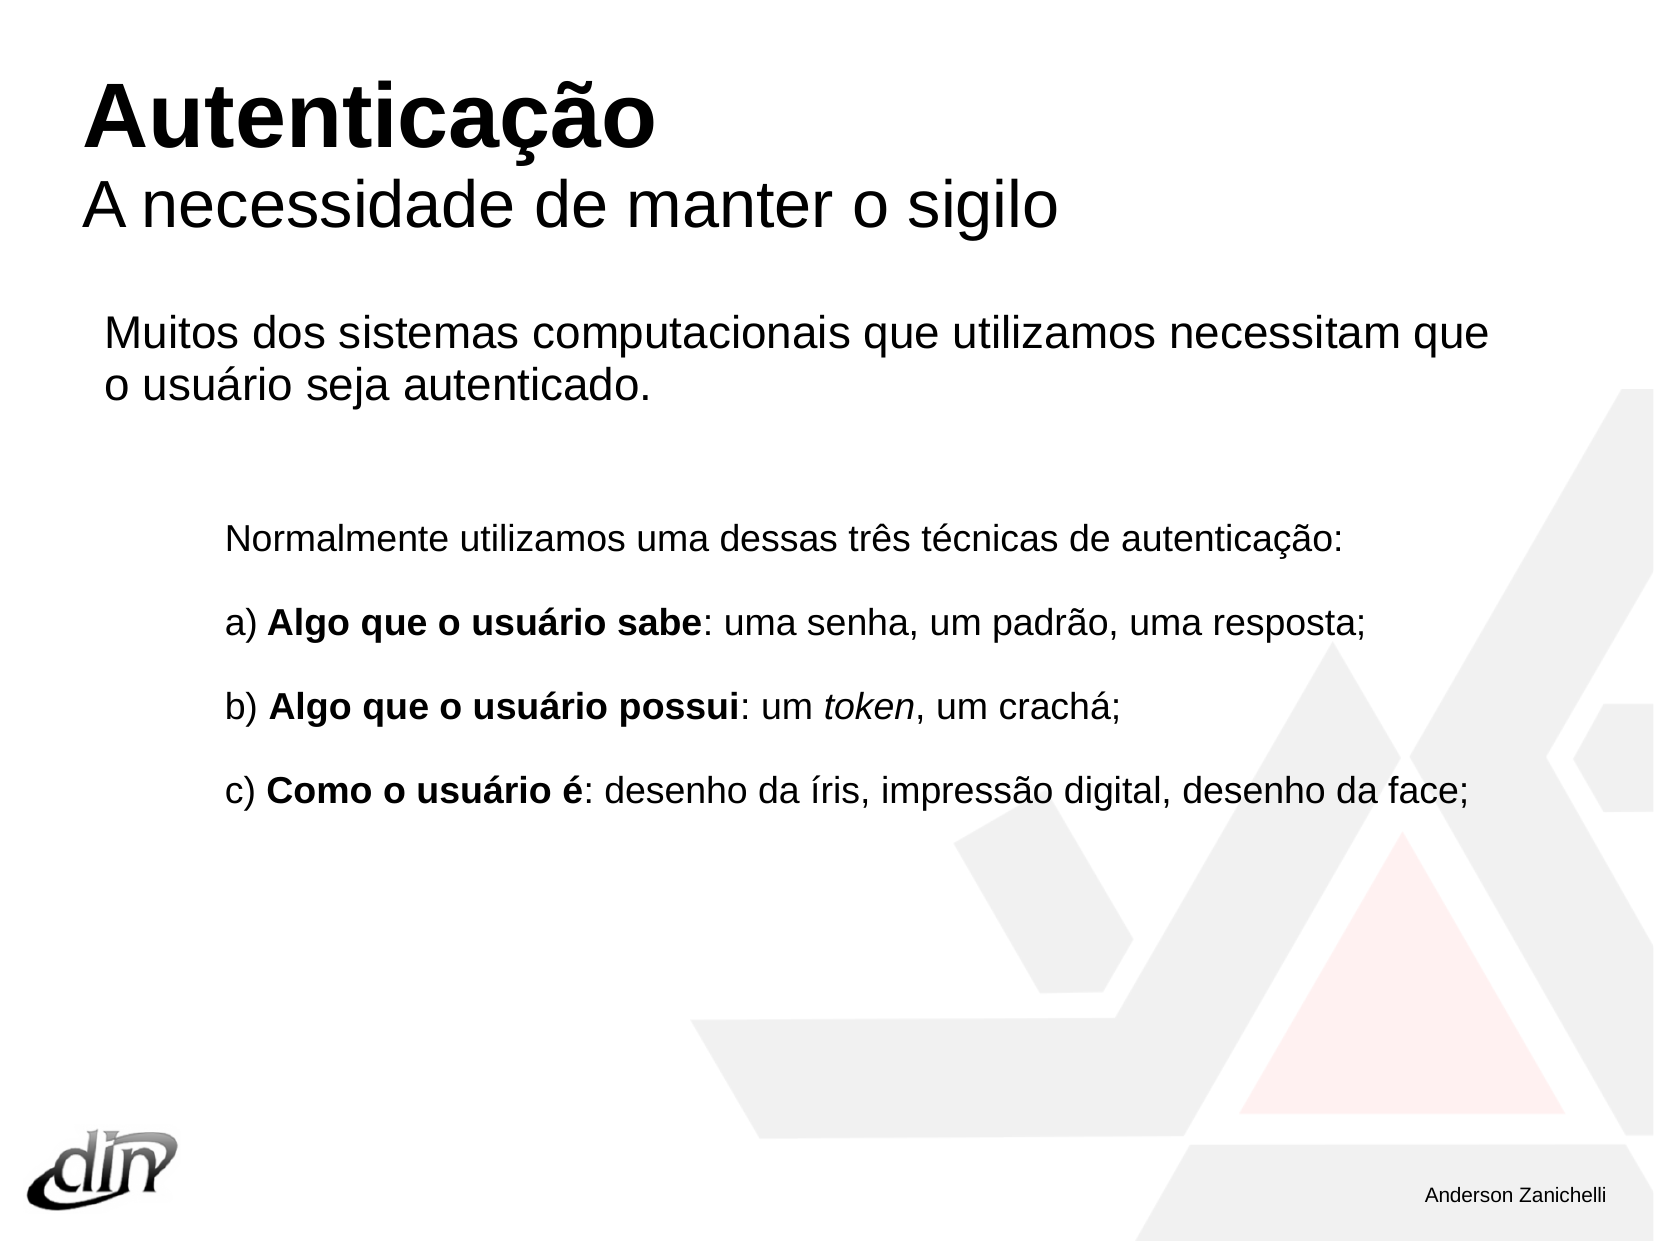

# Autenticação A necessidade de manter o sigilo
Muitos dos sistemas computacionais que utilizamos necessitam que
o usuário seja autenticado.
Normalmente utilizamos uma dessas três técnicas de autenticação:
a) Algo que o usuário sabe: uma senha, um padrão, uma resposta;
b) Algo que o usuário possui: um token, um crachá;
c) Como o usuário é: desenho da íris, impressão digital, desenho da face;
Anderson Zanichelli